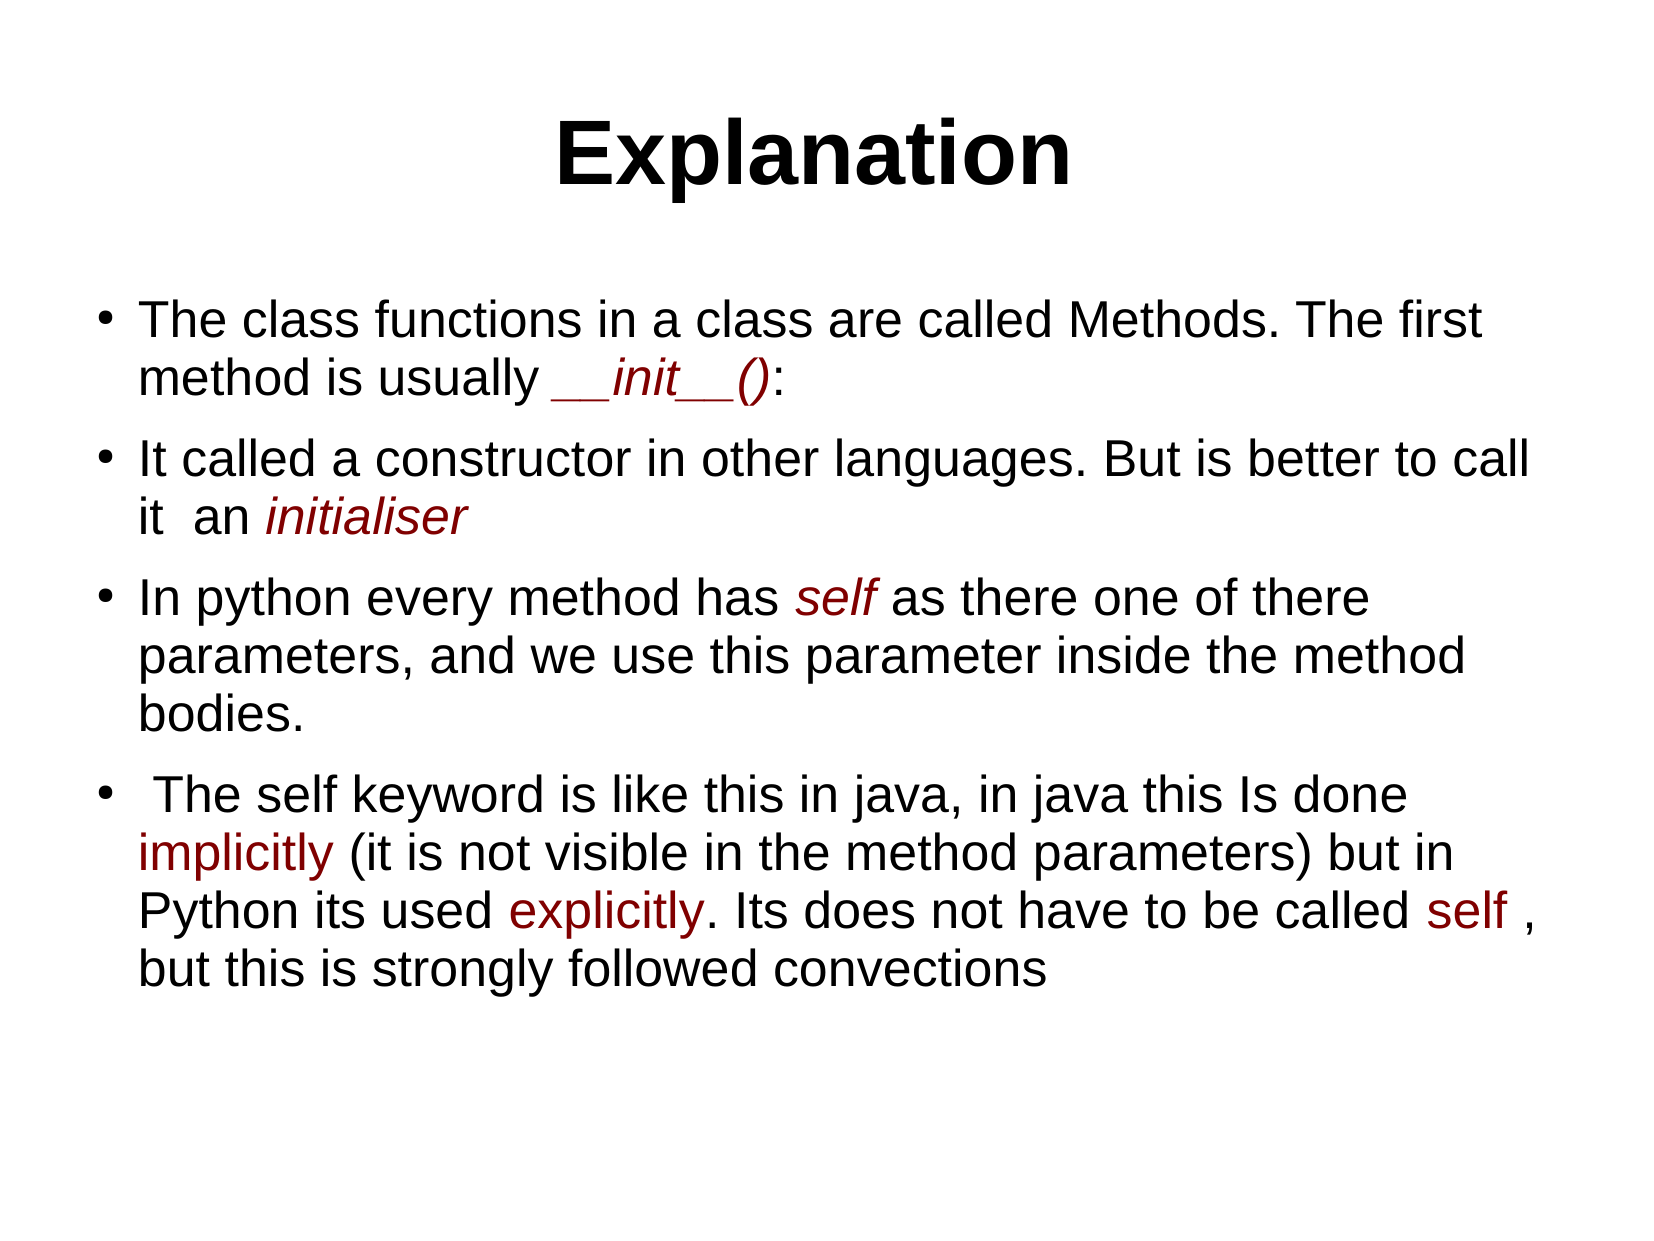

# Explanation
The class functions in a class are called Methods. The first method is usually __init__():
It called a constructor in other languages. But is better to call it an initialiser
In python every method has self as there one of there parameters, and we use this parameter inside the method bodies.
 The self keyword is like this in java, in java this Is done implicitly (it is not visible in the method parameters) but in Python its used explicitly. Its does not have to be called self , but this is strongly followed convections